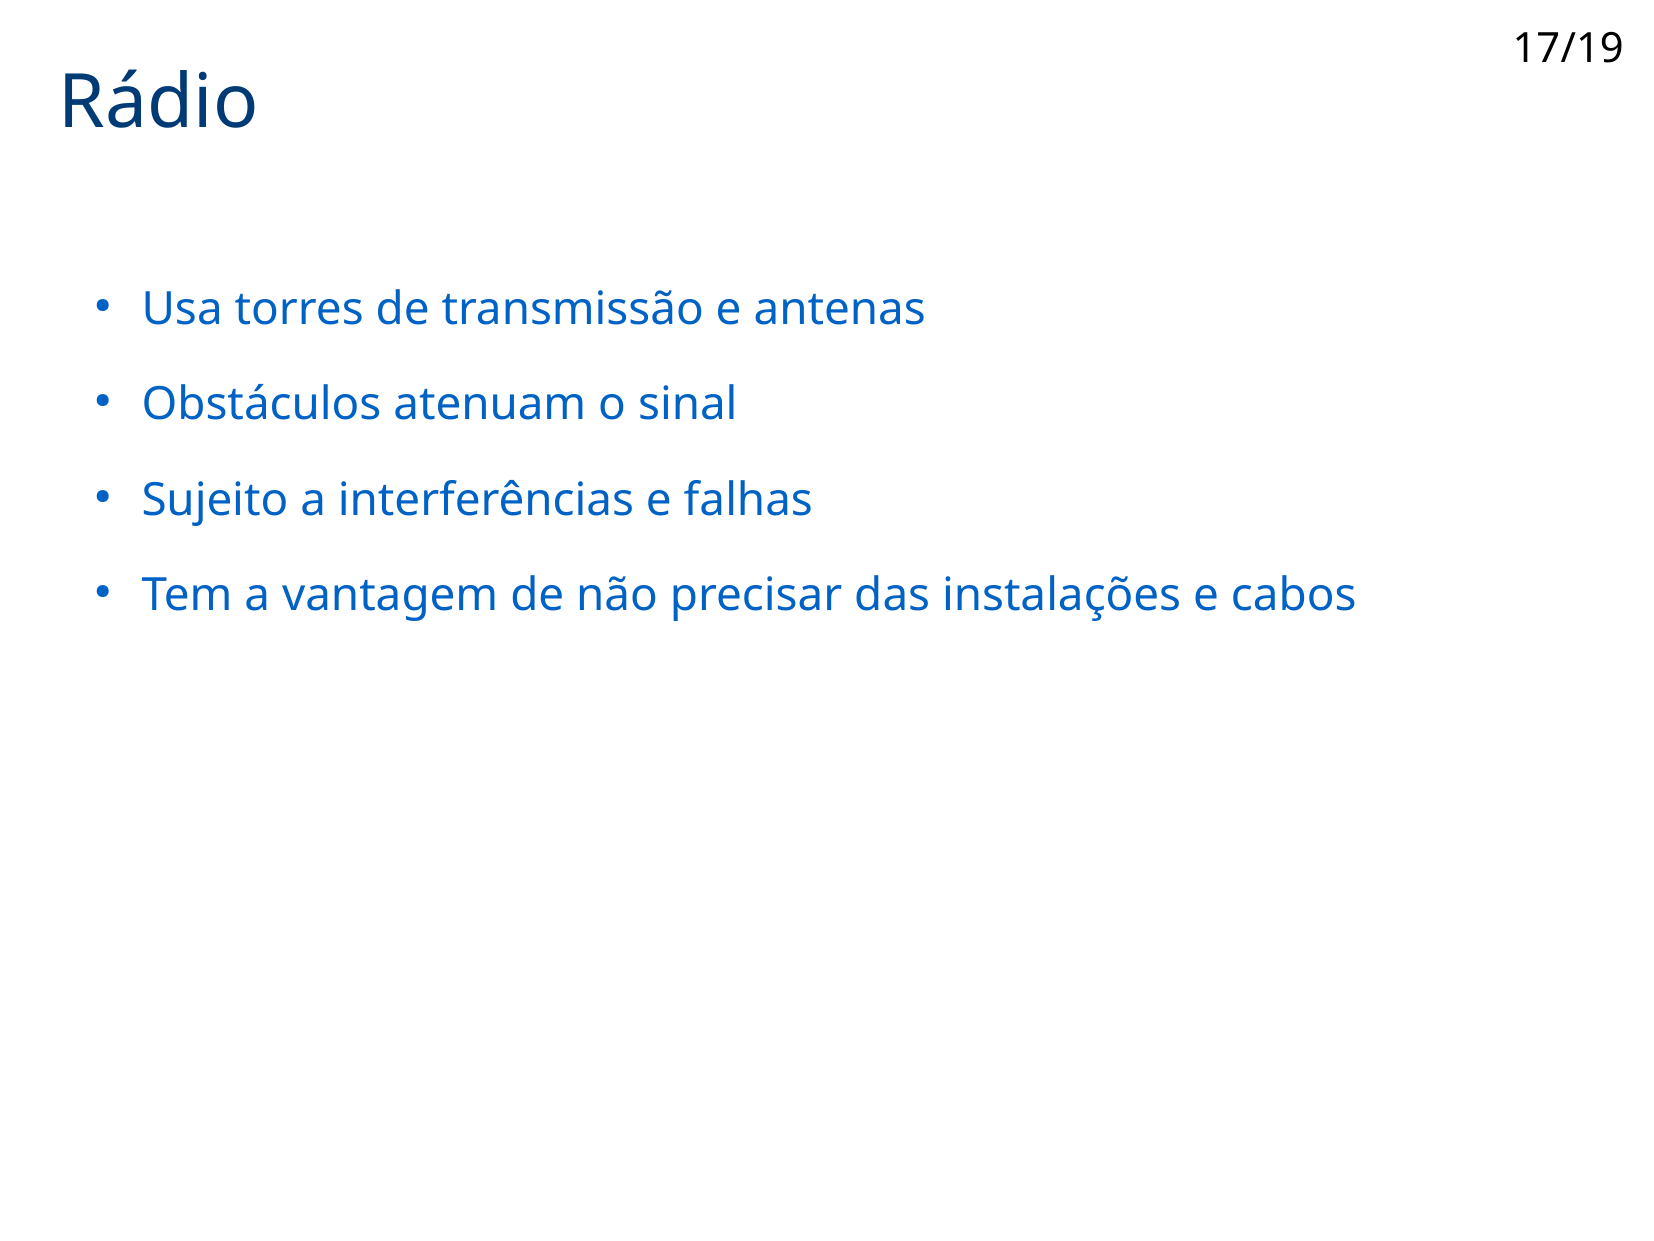

17
# Rádio
Usa torres de transmissão e antenas
Obstáculos atenuam o sinal
Sujeito a interferências e falhas
Tem a vantagem de não precisar das instalações e cabos